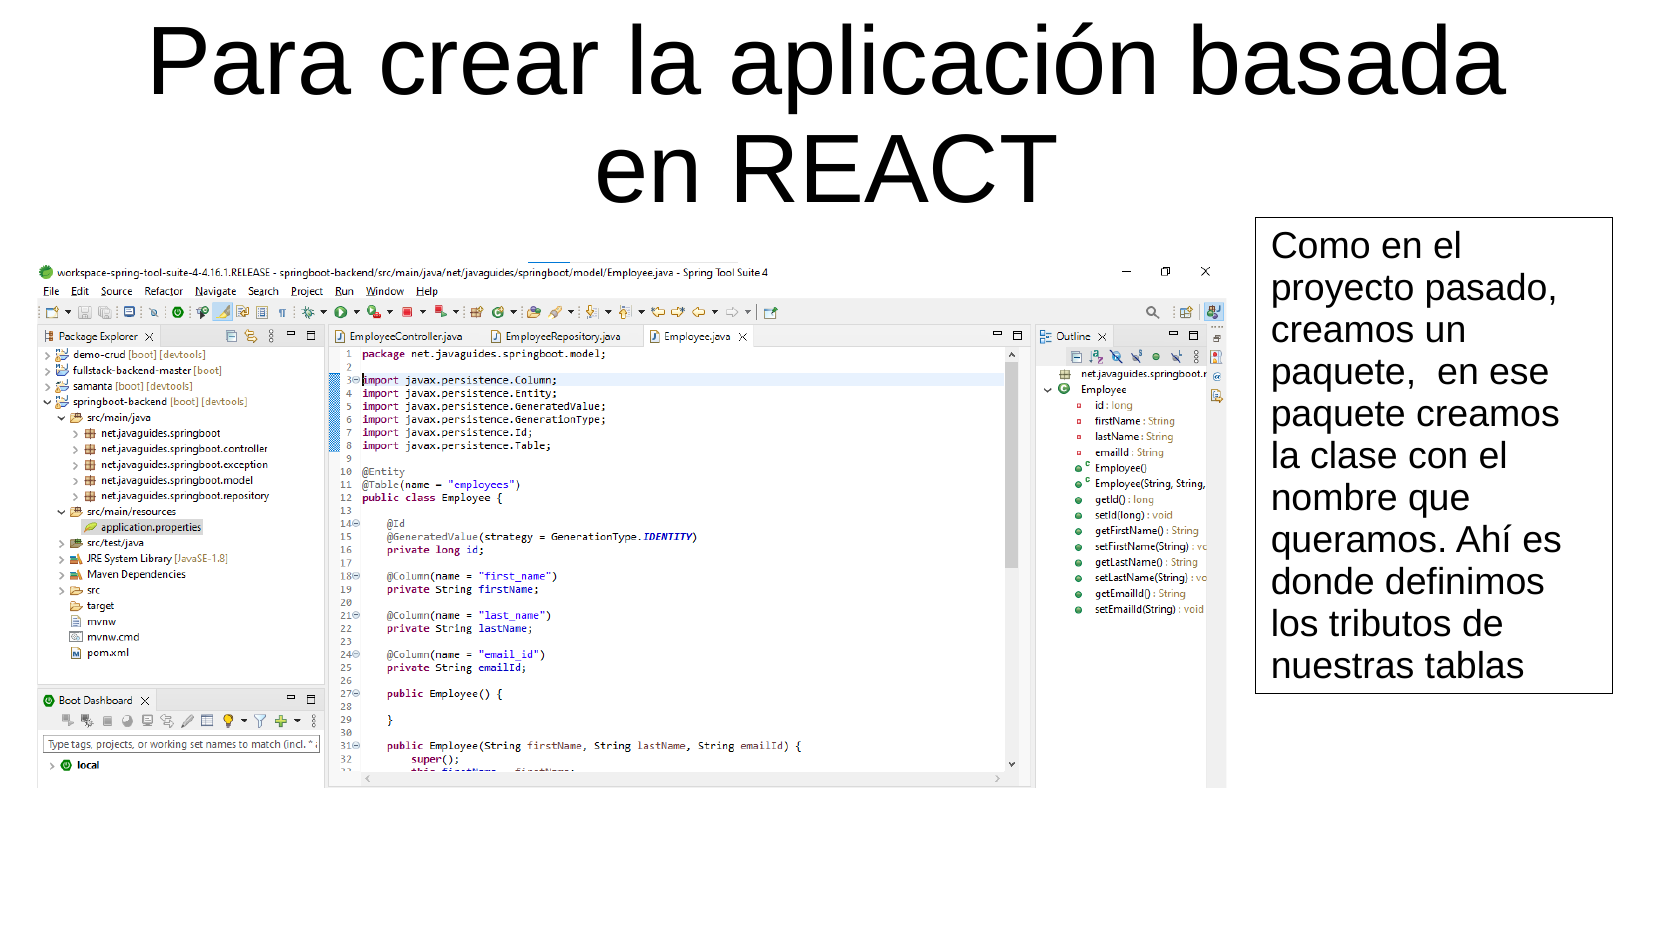

# Para crear la aplicación basada en REACT
Como en el proyecto pasado, creamos un paquete, en ese paquete creamos la clase con el nombre que queramos. Ahí es donde definimos los tributos de nuestras tablas